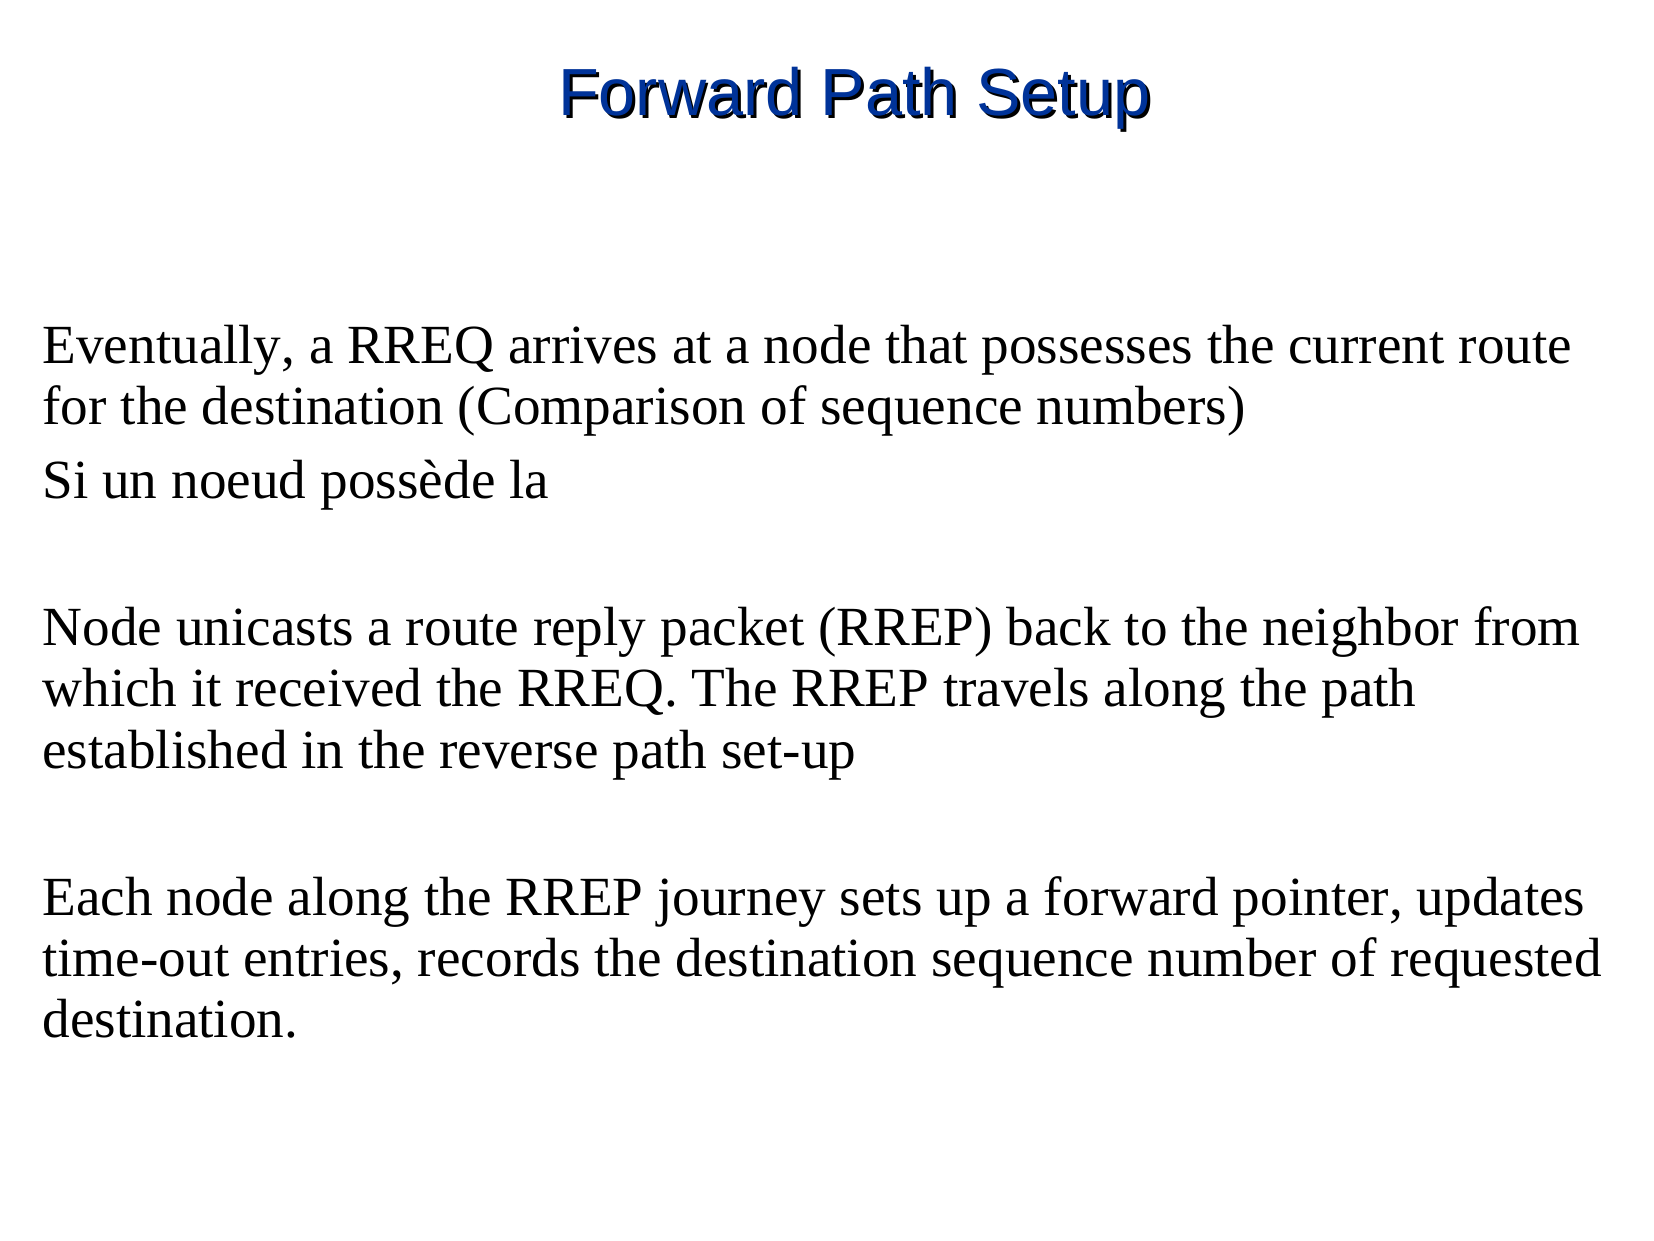

# Forward Path Setup
Eventually, a RREQ arrives at a node that possesses the current route for the destination (Comparison of sequence numbers)
Si un noeud possède la
Node unicasts a route reply packet (RREP) back to the neighbor from which it received the RREQ. The RREP travels along the path established in the reverse path set-up
Each node along the RREP journey sets up a forward pointer, updates time-out entries, records the destination sequence number of requested destination.